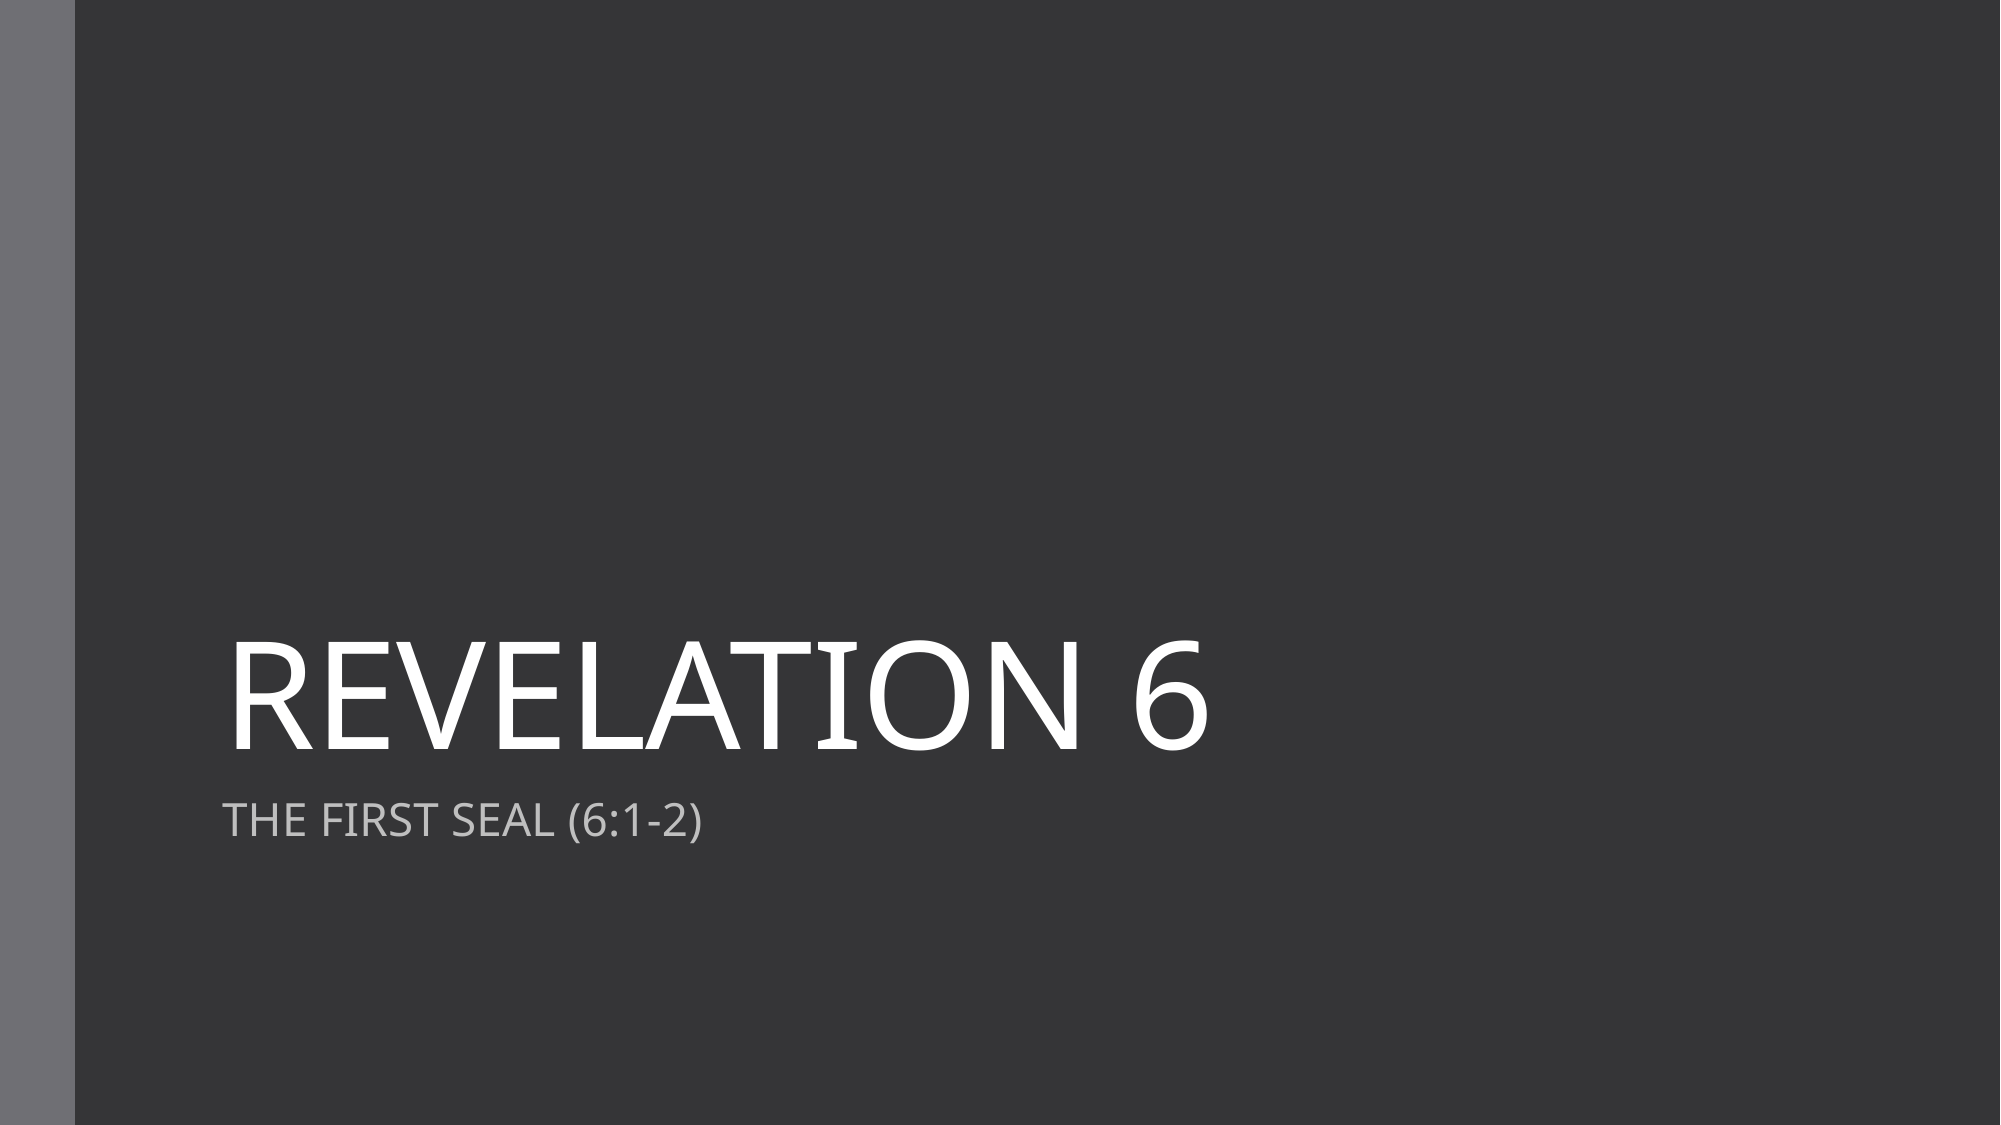

# REVELATION 6
THE FIRST SEAL (6:1-2)